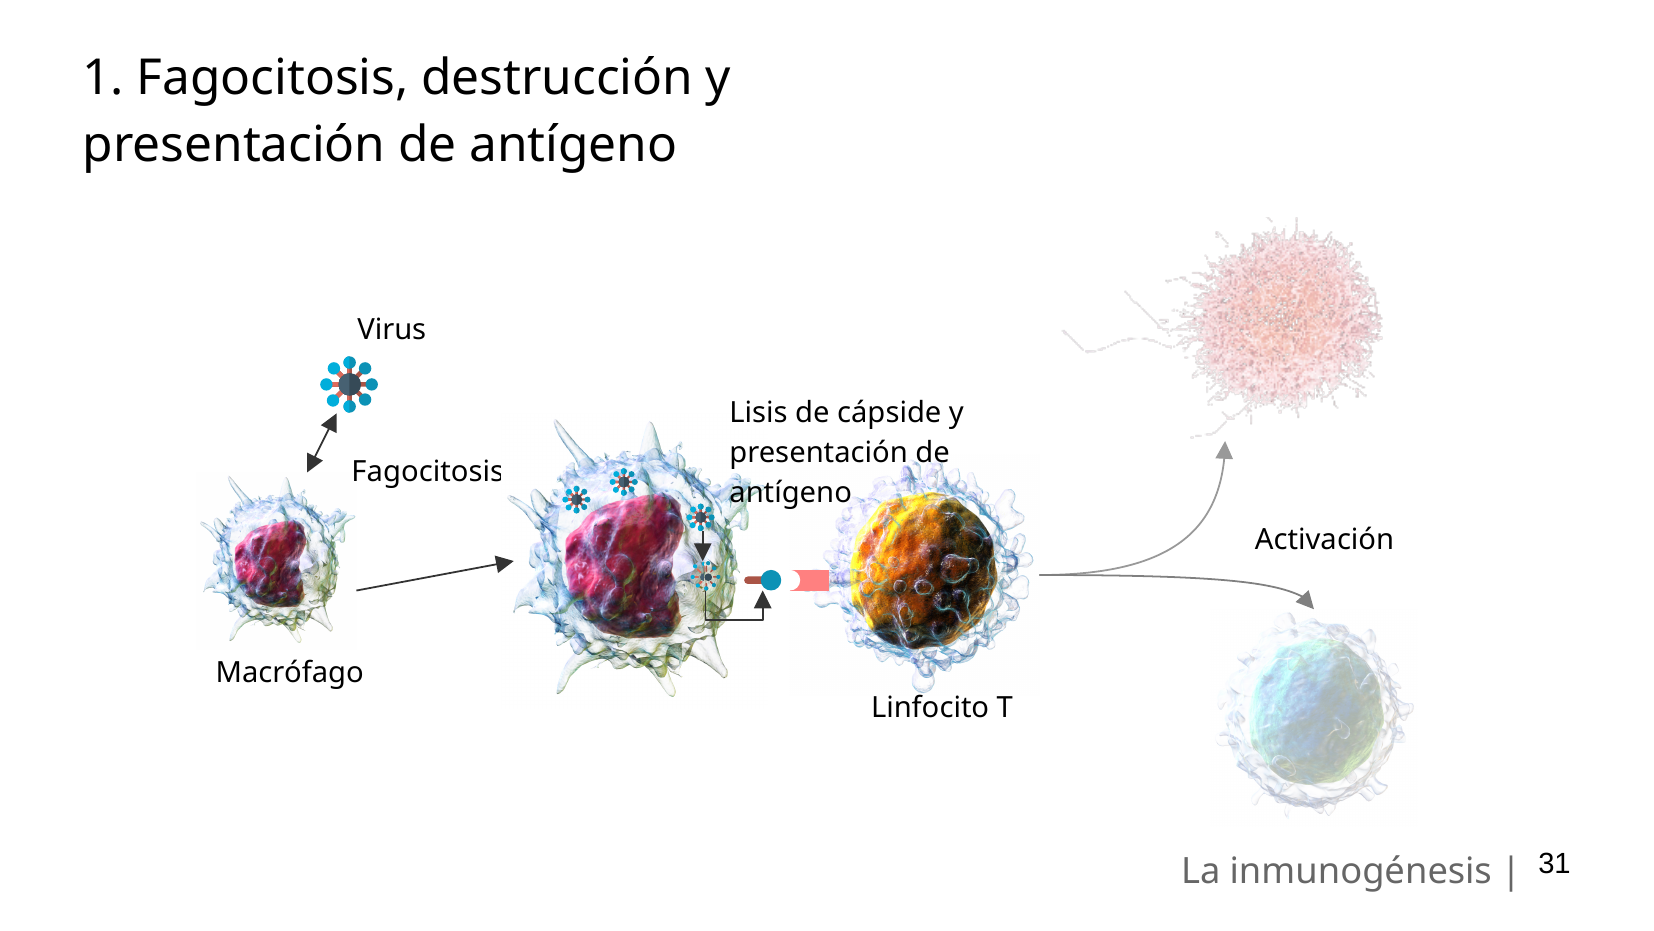

1. Fagocitosis, destrucción y presentación de antígeno
Virus
Lisis de cápside y
presentación de
antígeno
Fagocitosis
Activación
Macrófago
Linfocito T
# La inmunogénesis |
31